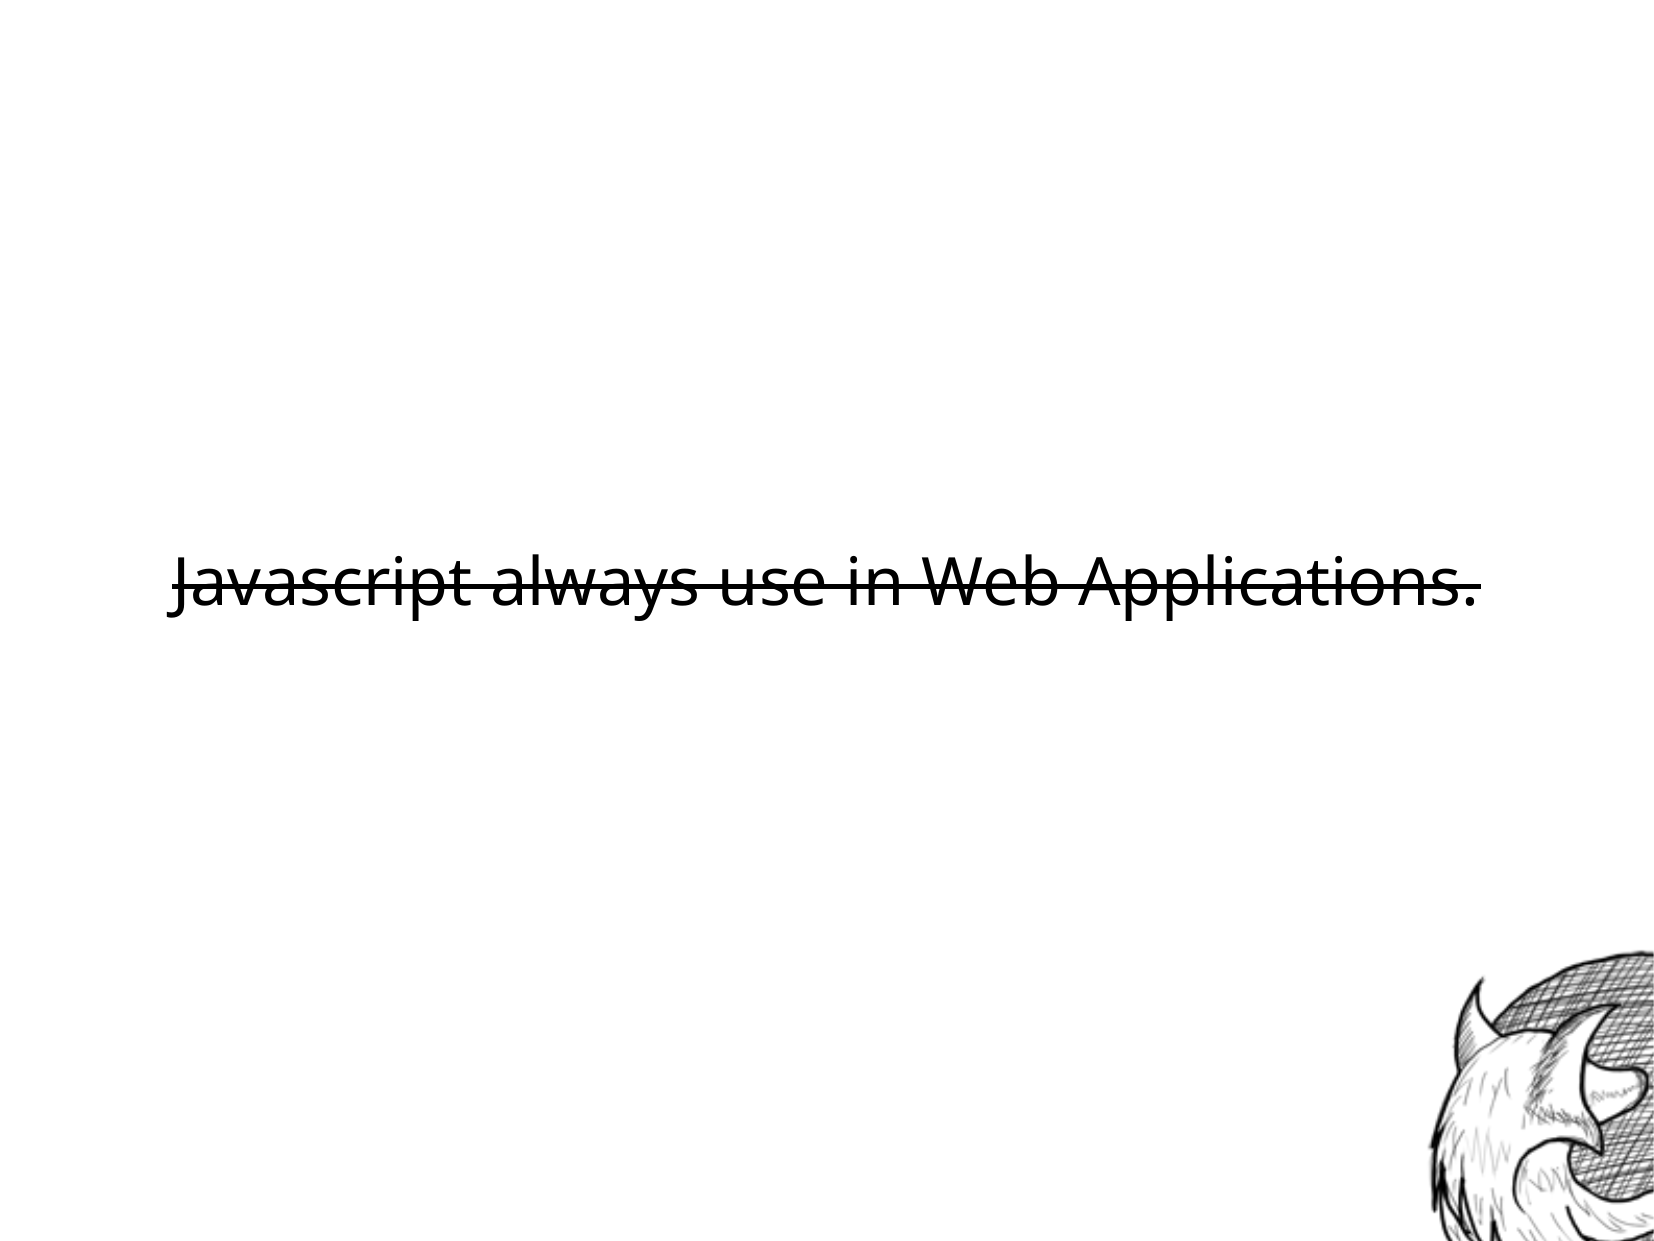

# Javascript always use in Web Applications.